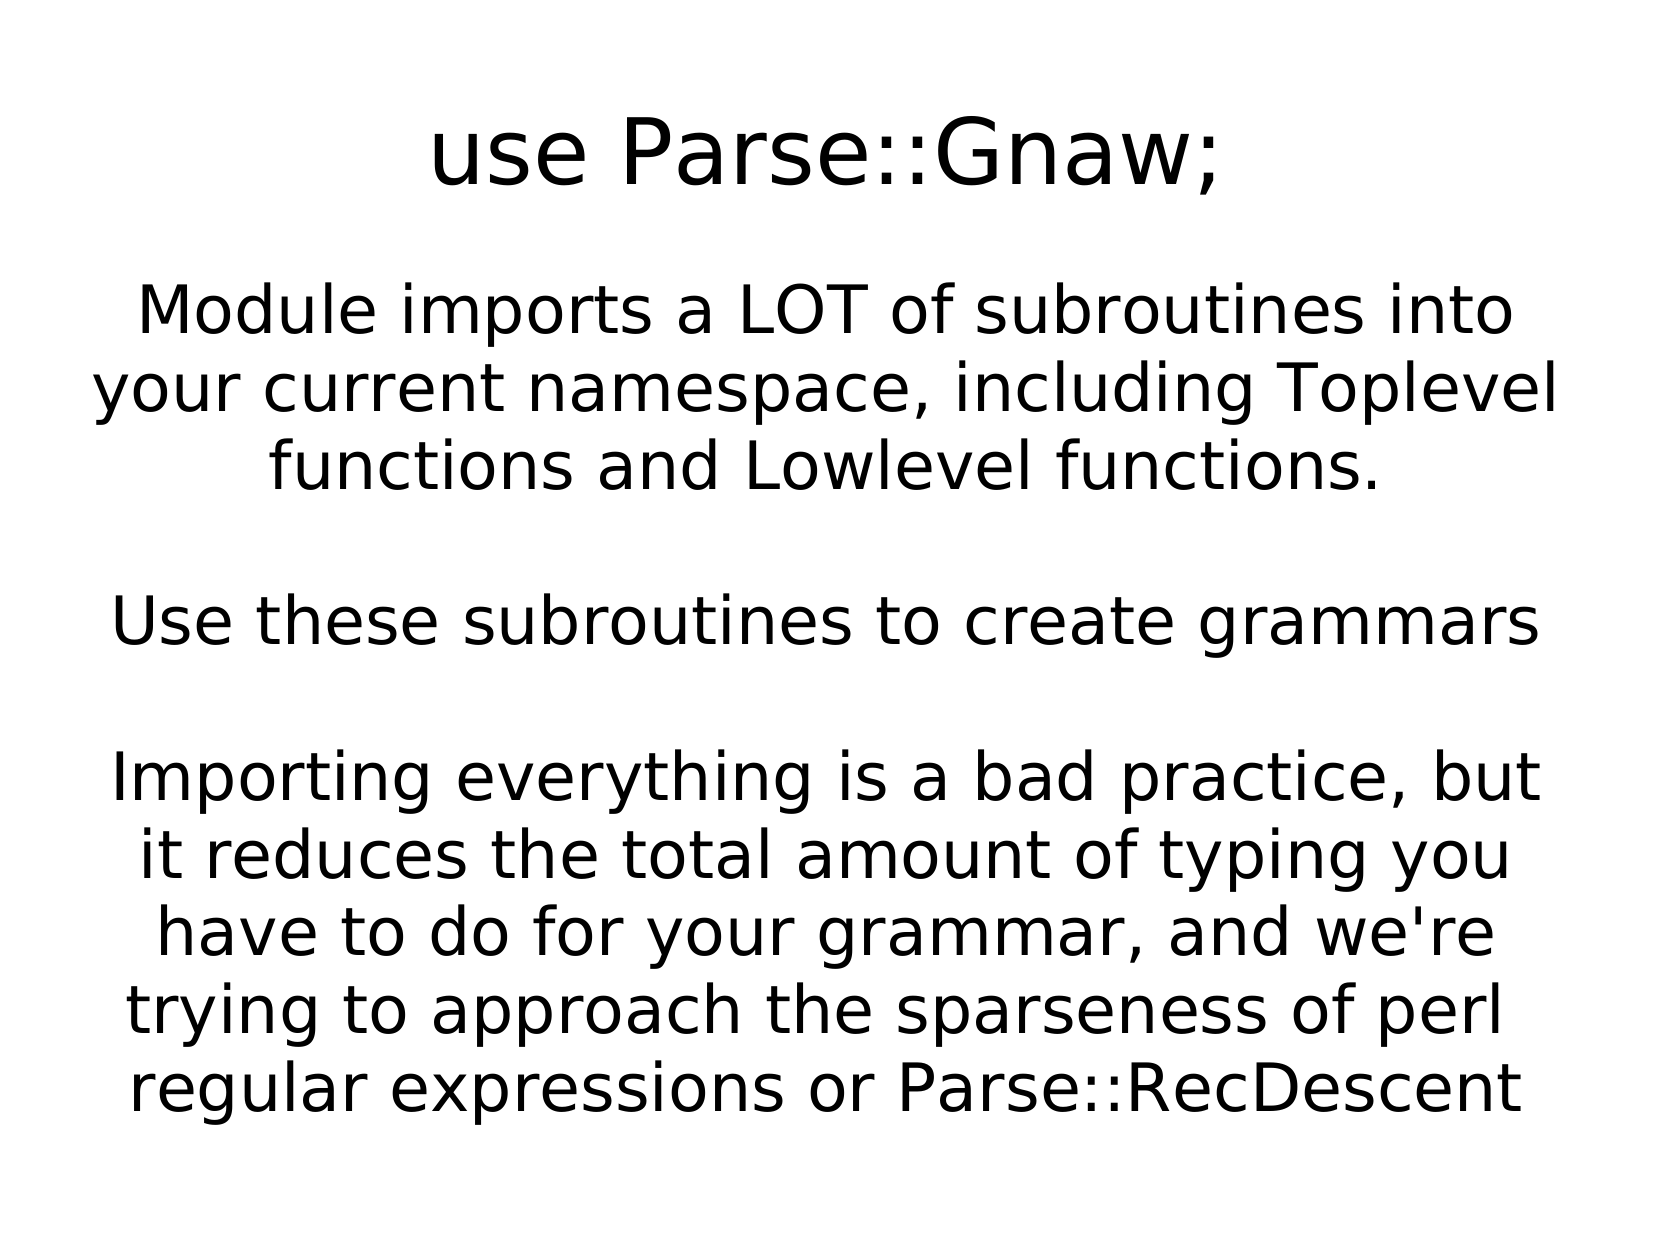

# use Parse::Gnaw;
Module imports a LOT of subroutines into your current namespace, including Toplevel functions and Lowlevel functions.
Use these subroutines to create grammars
Importing everything is a bad practice, but it reduces the total amount of typing you have to do for your grammar, and we're trying to approach the sparseness of perl regular expressions or Parse::RecDescent